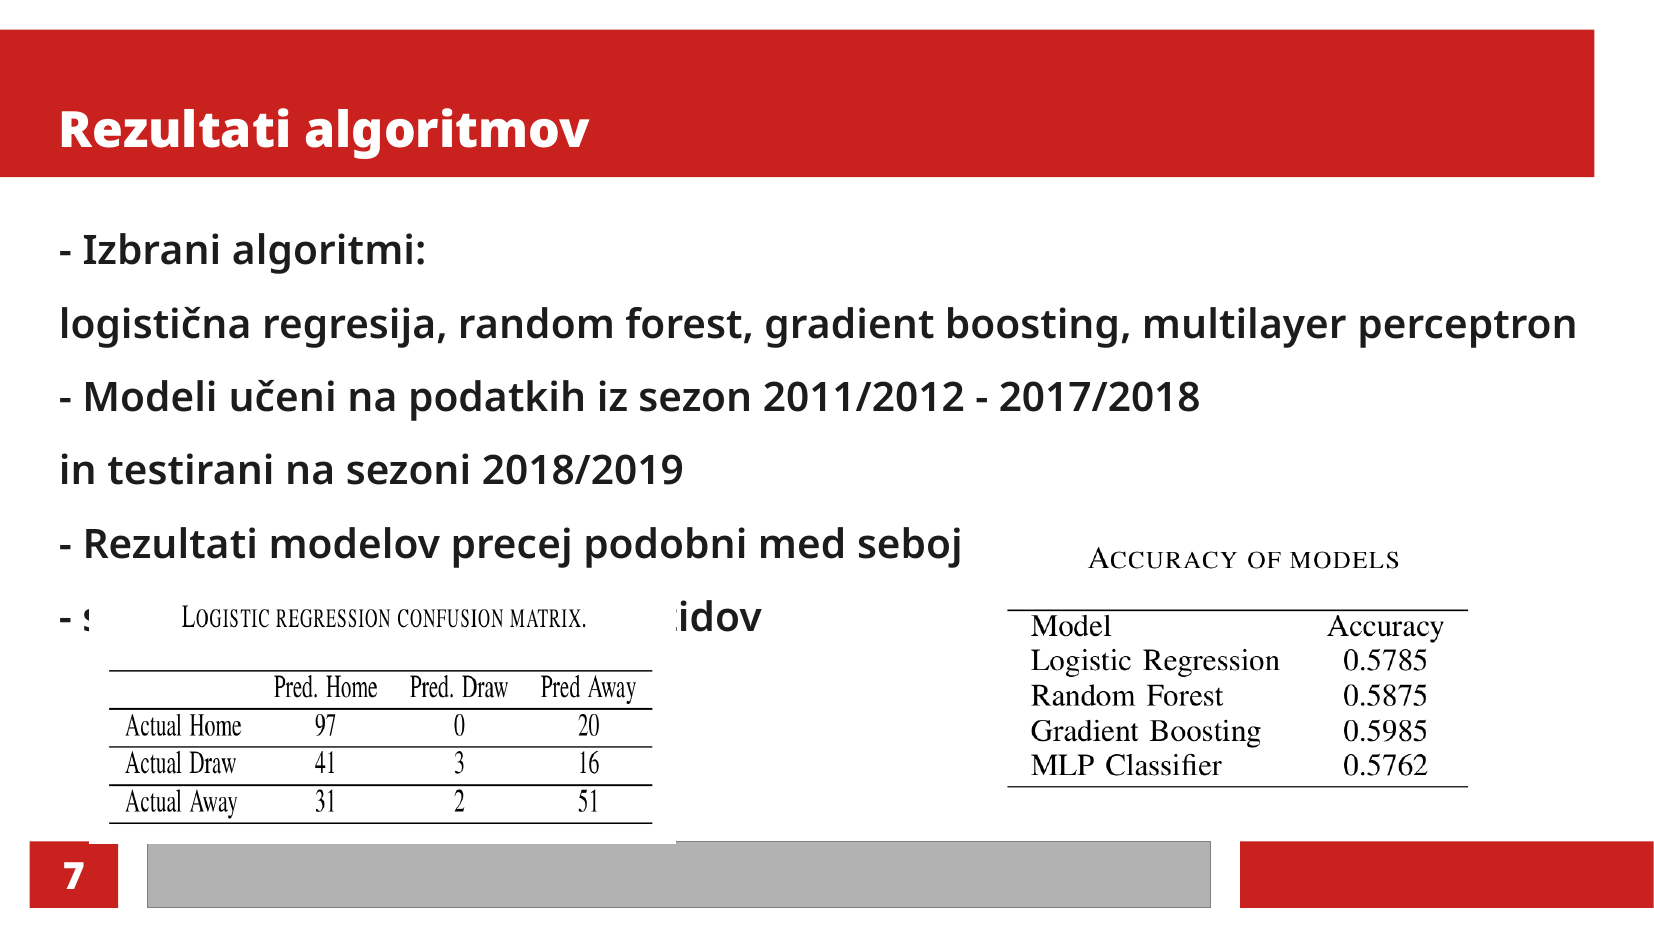

# Rezultati algoritmov
- Izbrani algoritmi:
logistična regresija, random forest, gradient boosting, multilayer perceptron
- Modeli učeni na podatkih iz sezon 2011/2012 - 2017/2018
in testirani na sezoni 2018/2019
- Rezultati modelov precej podobni med seboj
- slabo napovedovanje neodl. izidov
7